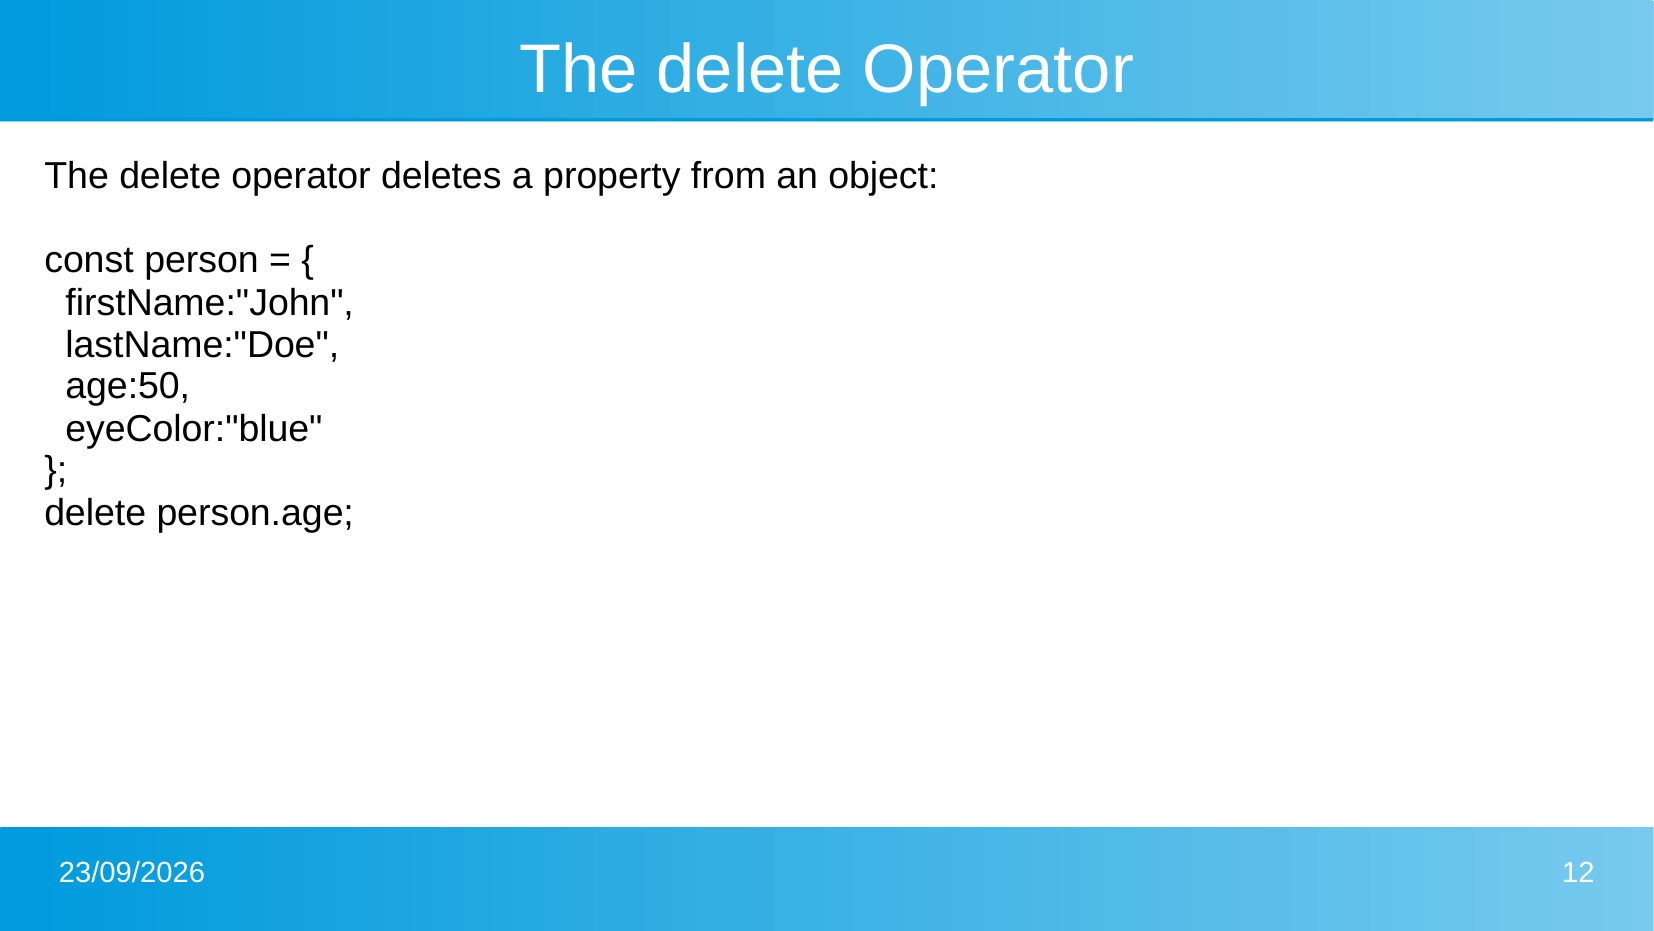

# The delete Operator
The delete operator deletes a property from an object:
const person = {
 firstName:"John",
 lastName:"Doe",
 age:50,
 eyeColor:"blue"
};
delete person.age;
12